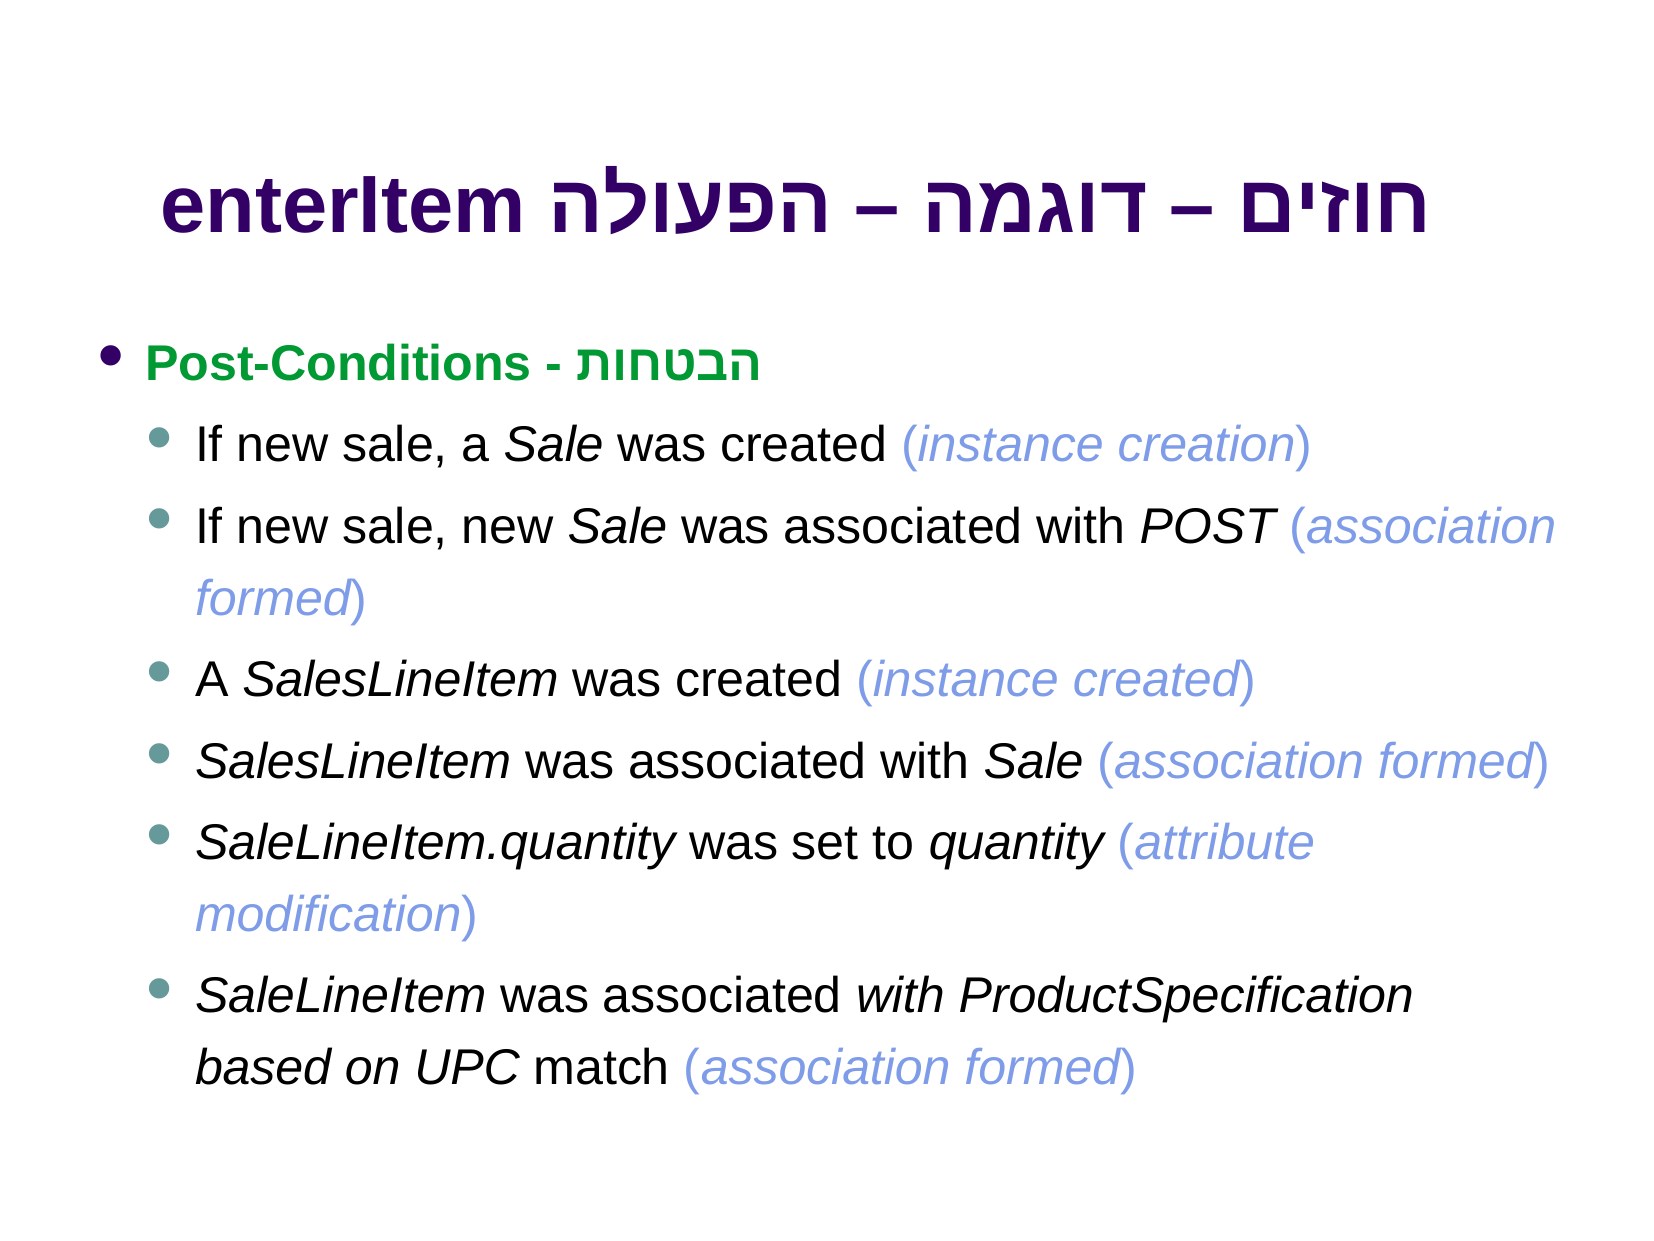

# חוזים – דוגמה – הפעולה enterItem
Post-Conditions - הבטחות
If new sale, a Sale was created (instance creation)
If new sale, new Sale was associated with POST (association formed)
A SalesLineItem was created (instance created)
SalesLineItem was associated with Sale (association formed)
SaleLineItem.quantity was set to quantity (attribute modification)
SaleLineItem was associated with ProductSpecification based on UPC match (association formed)